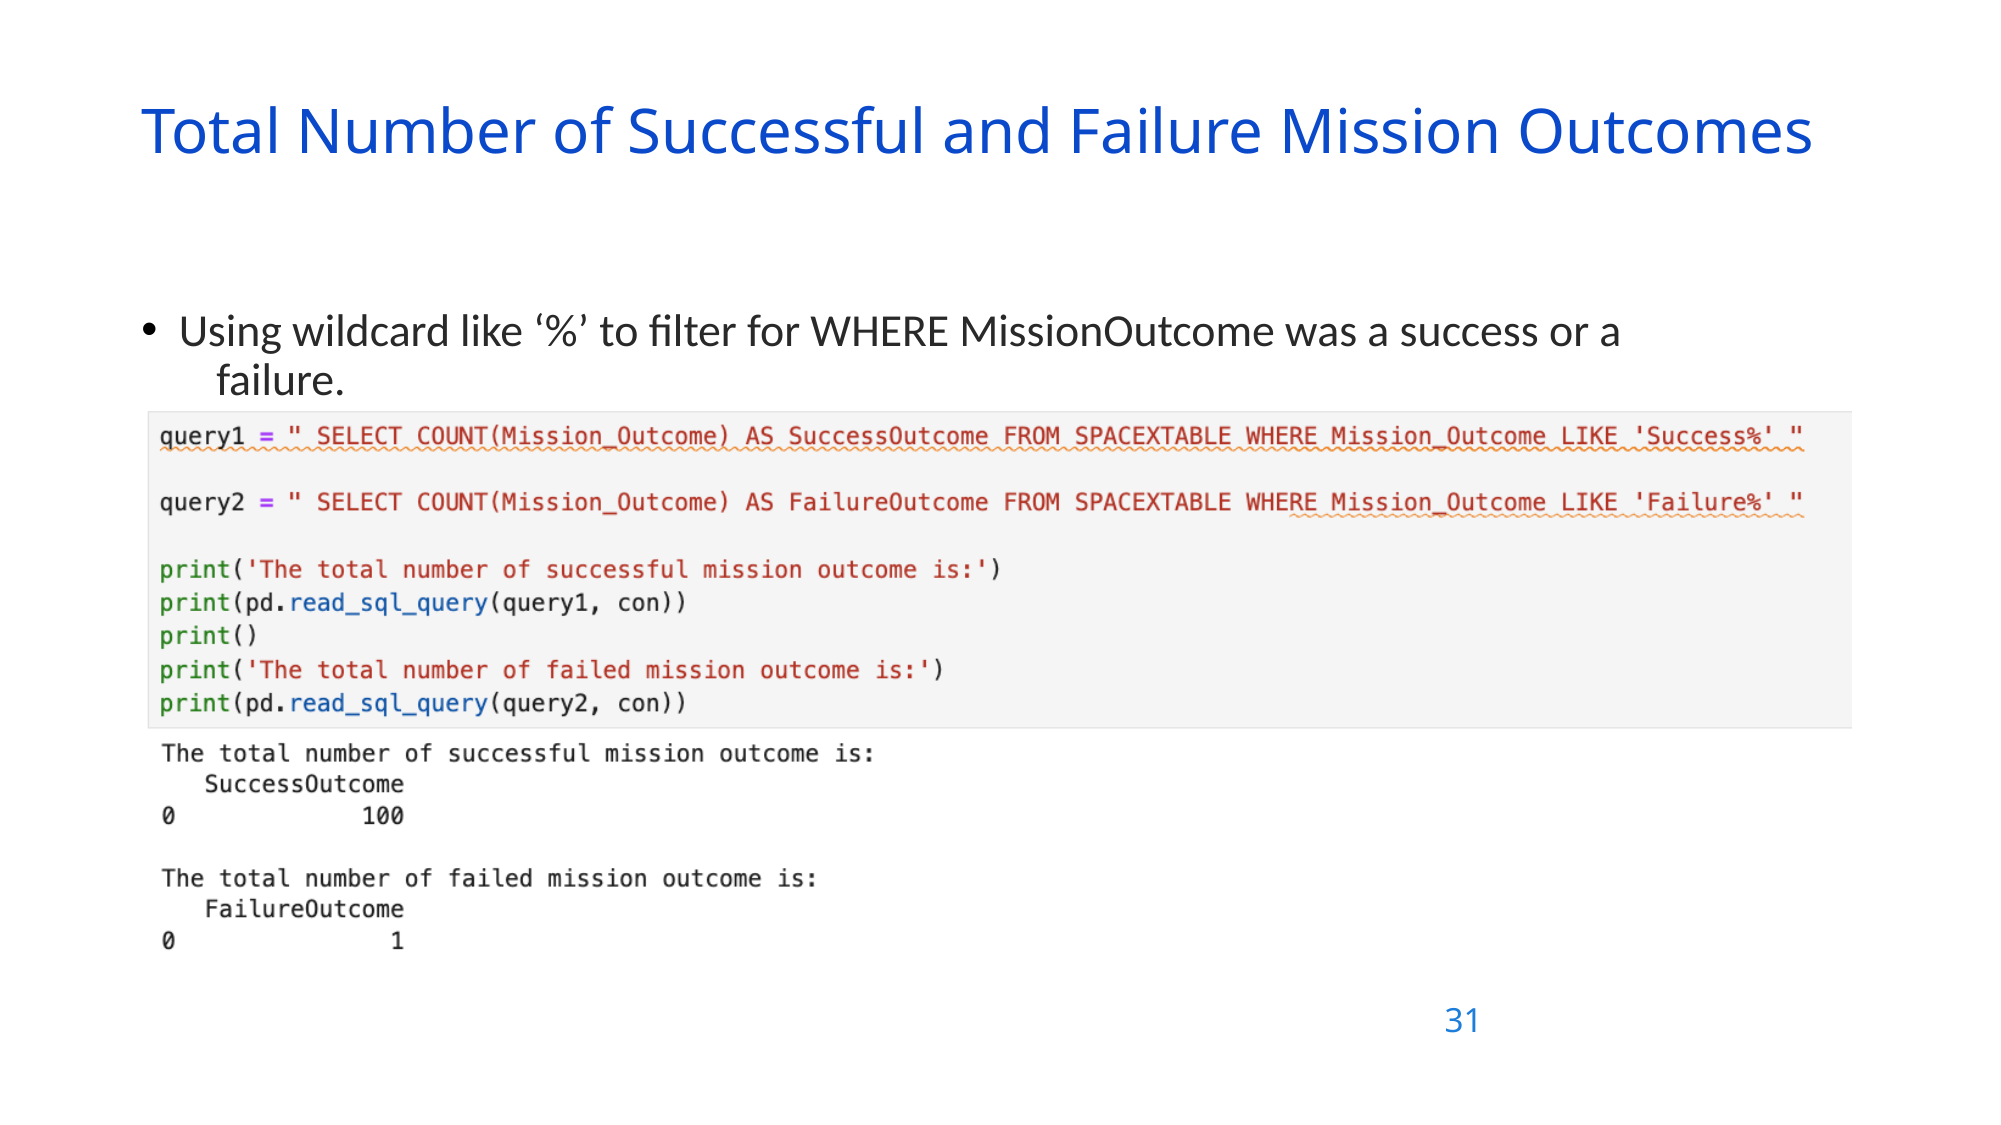

Total Number of Successful and Failure Mission Outcomes
# Using wildcard like ‘%’ to filter for WHERE MissionOutcome was a success or a failure.